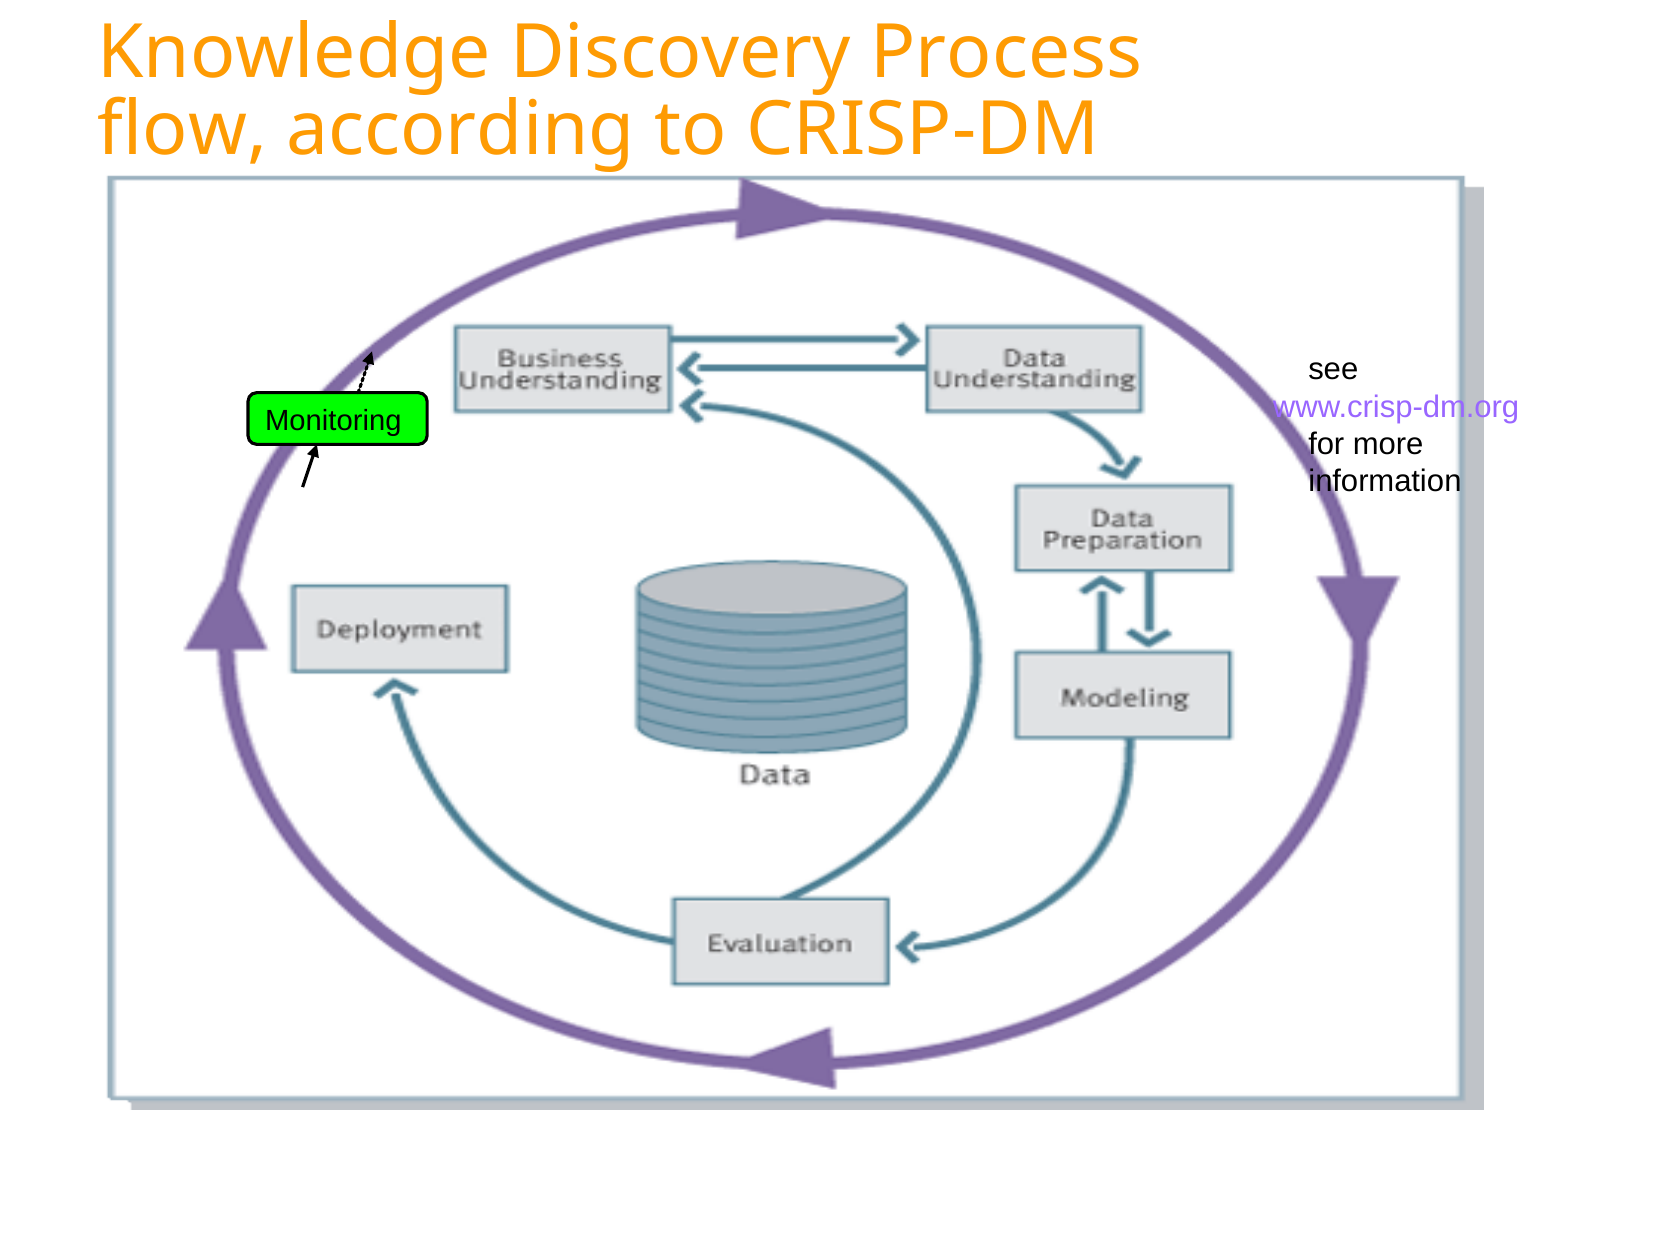

# Knowledge Discovery Process flow, according to CRISP-DM
see
www.crisp-dm.org
for more
information
Monitoring